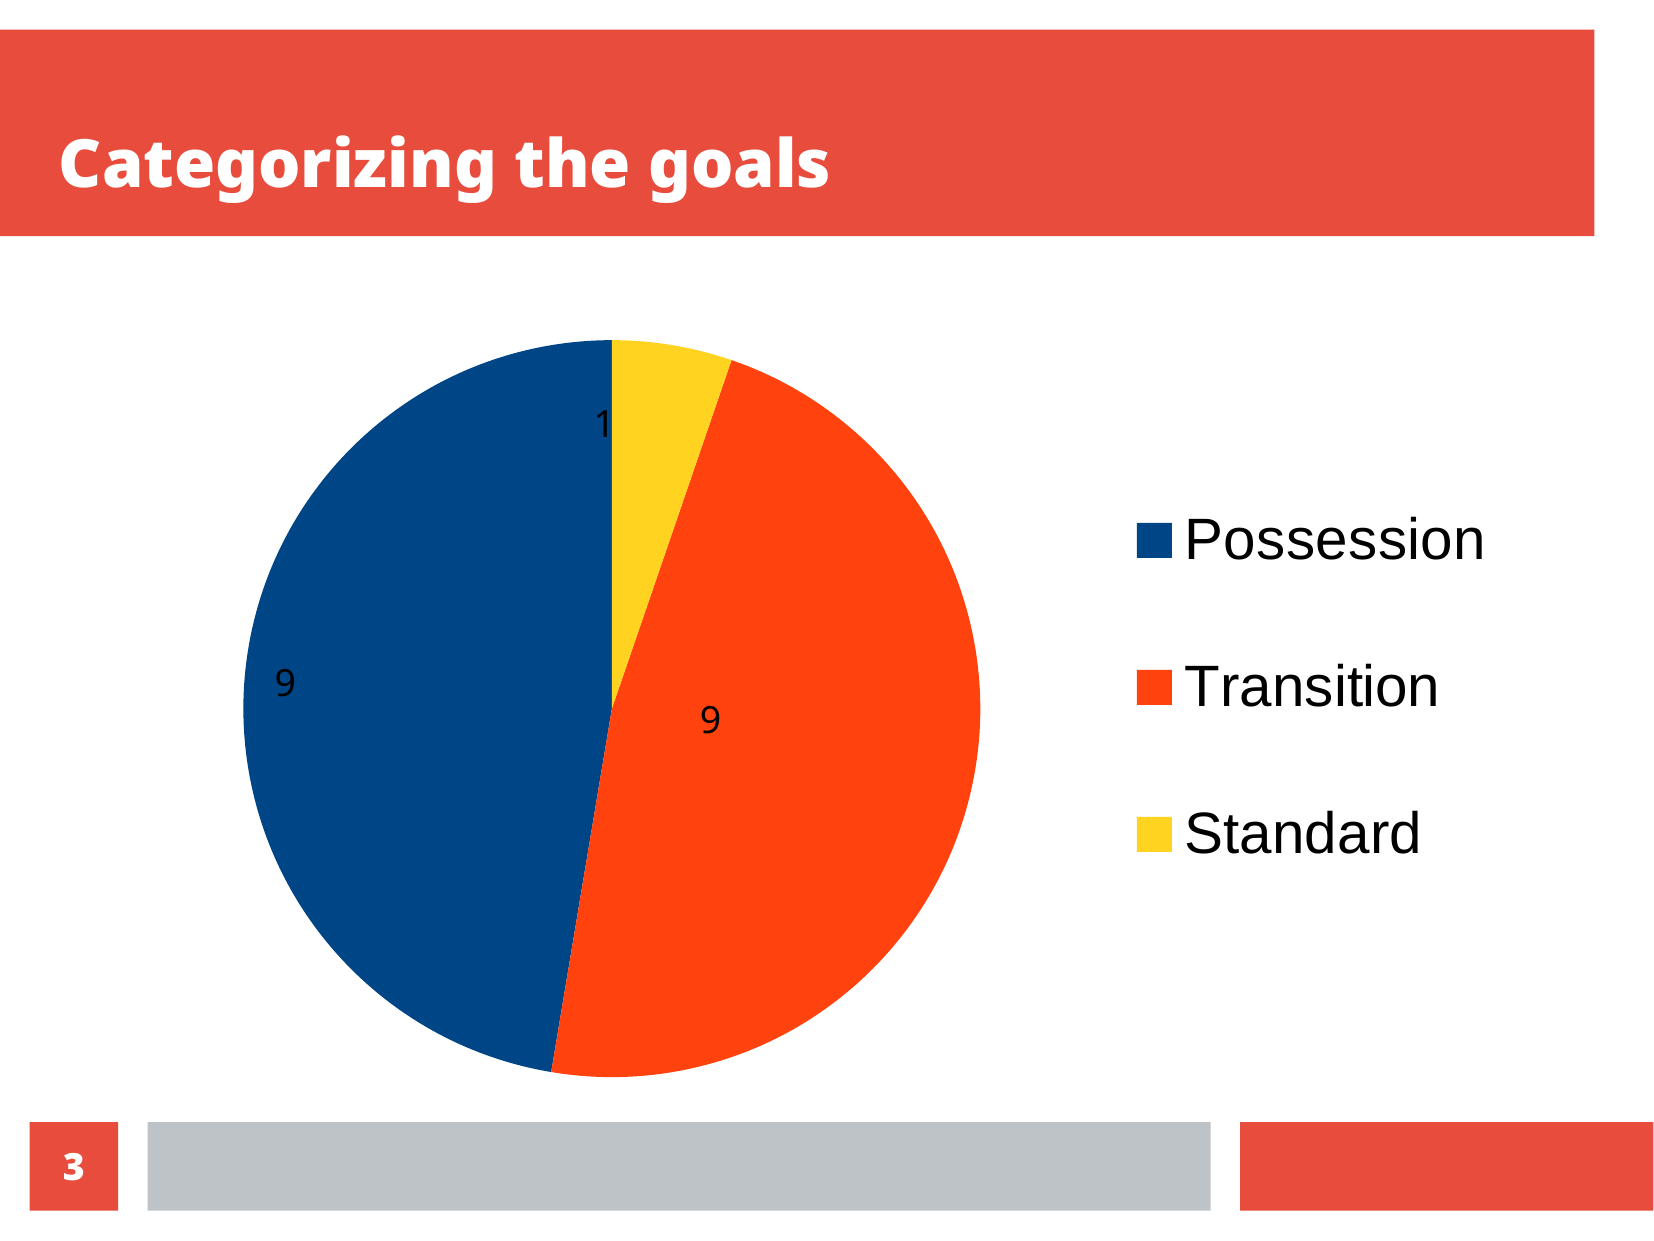

# Categorizing the goals
### Chart
| Category | Spalte 3 |
|---|---|
| Possession | 9.0 |
| Transition | 9.0 |
| Standard | 1.0 |1
9
9
3